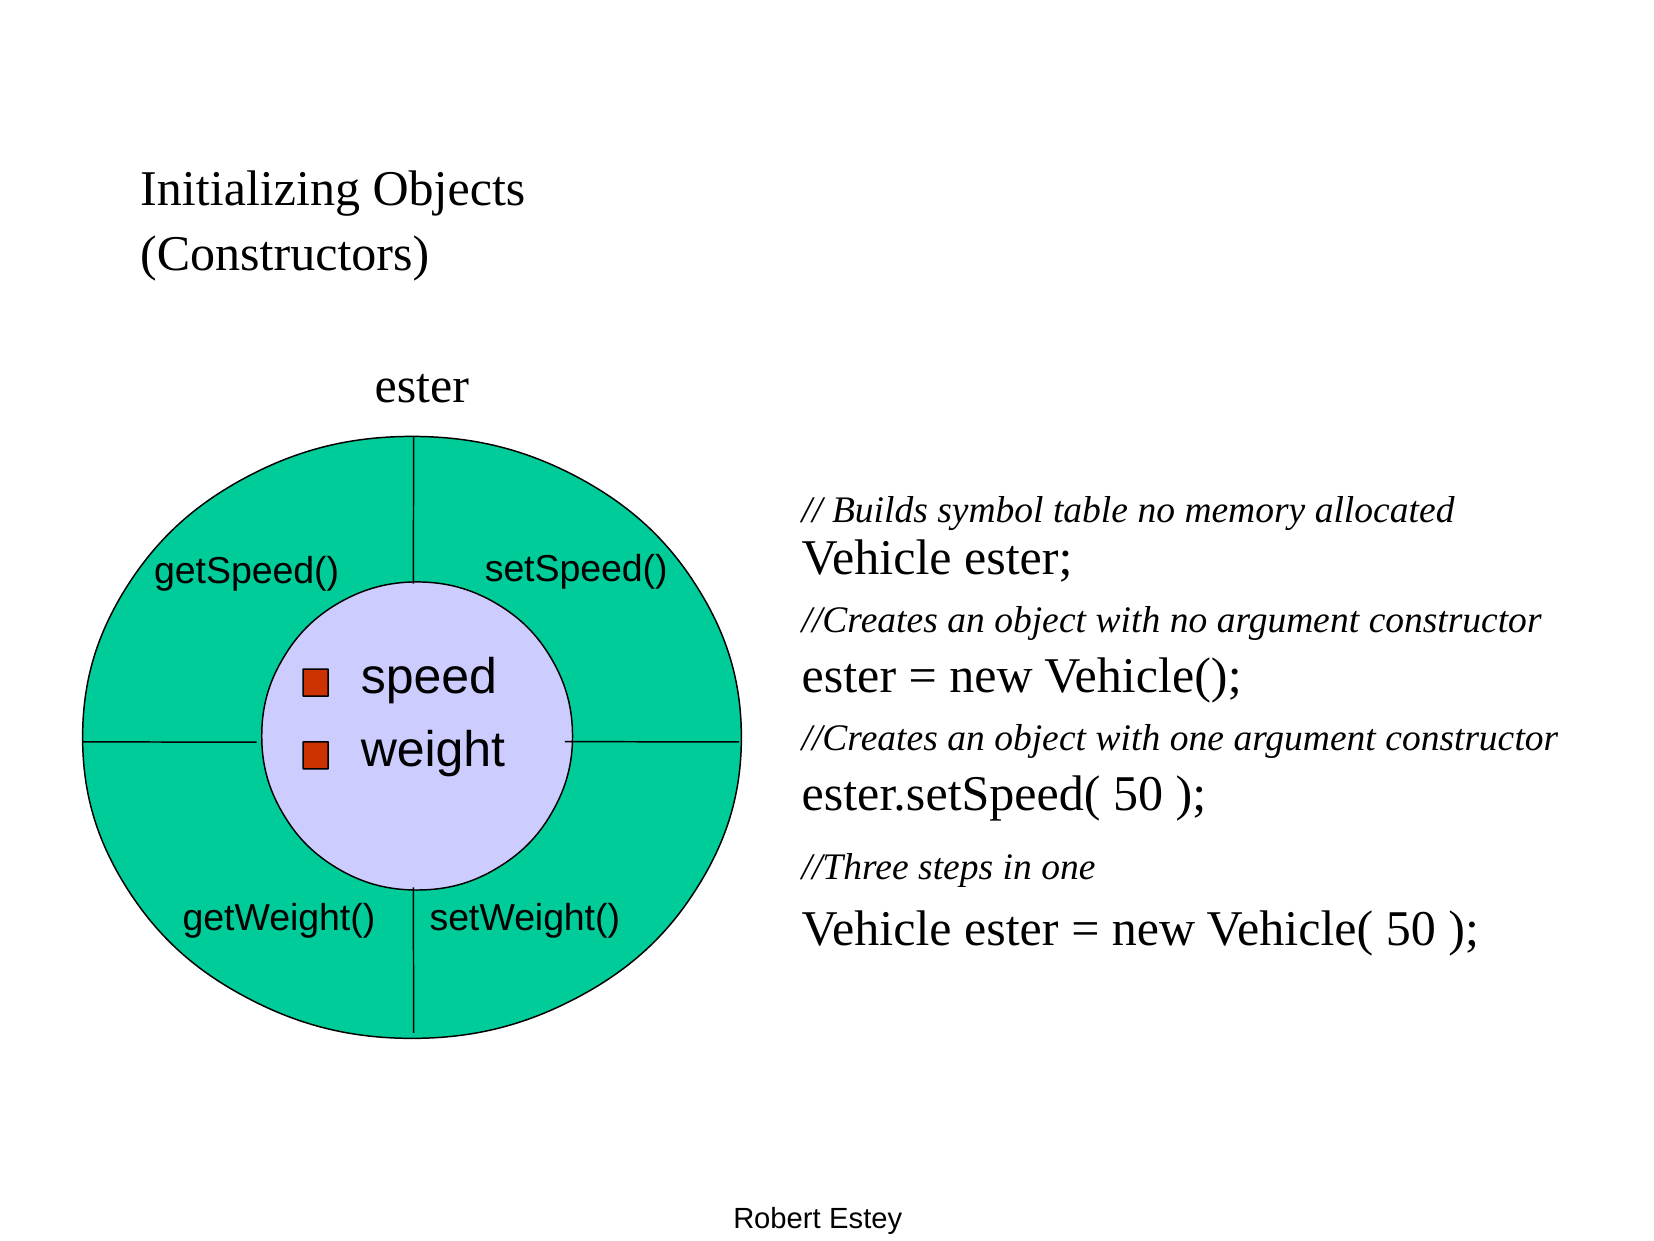

Initializing Objects
(Constructors)
ester
// Builds symbol table no memory allocated
Vehicle ester;
setSpeed()
getSpeed()
//Creates an object with no argument constructor
ester = new Vehicle();
speed
//Creates an object with one argument constructor
weight
ester.setSpeed( 50 );
//Three steps in one
getWeight()
setWeight()
Vehicle ester = new Vehicle( 50 );
Robert Estey
07 April 1999